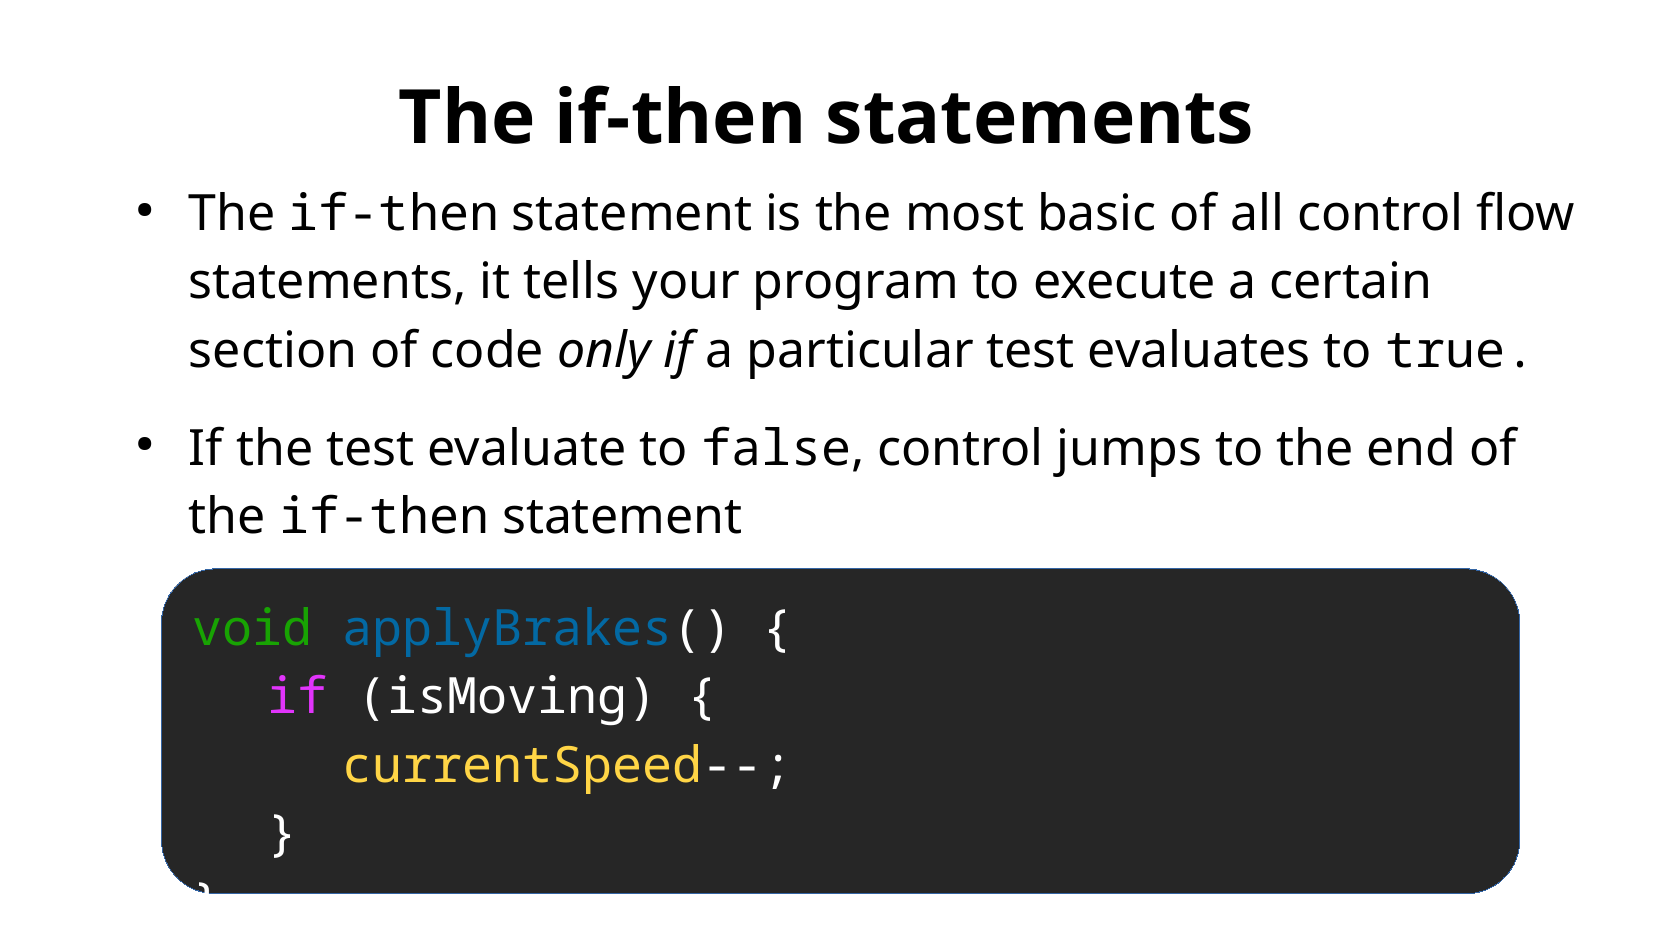

# The if-then statements
The if-then statement is the most basic of all control flow statements, it tells your program to execute a certain section of code only if a particular test evaluates to true.
If the test evaluate to false, control jumps to the end of the if-then statement
void applyBrakes() {
	if (isMoving) {
		currentSpeed--;
	}
}